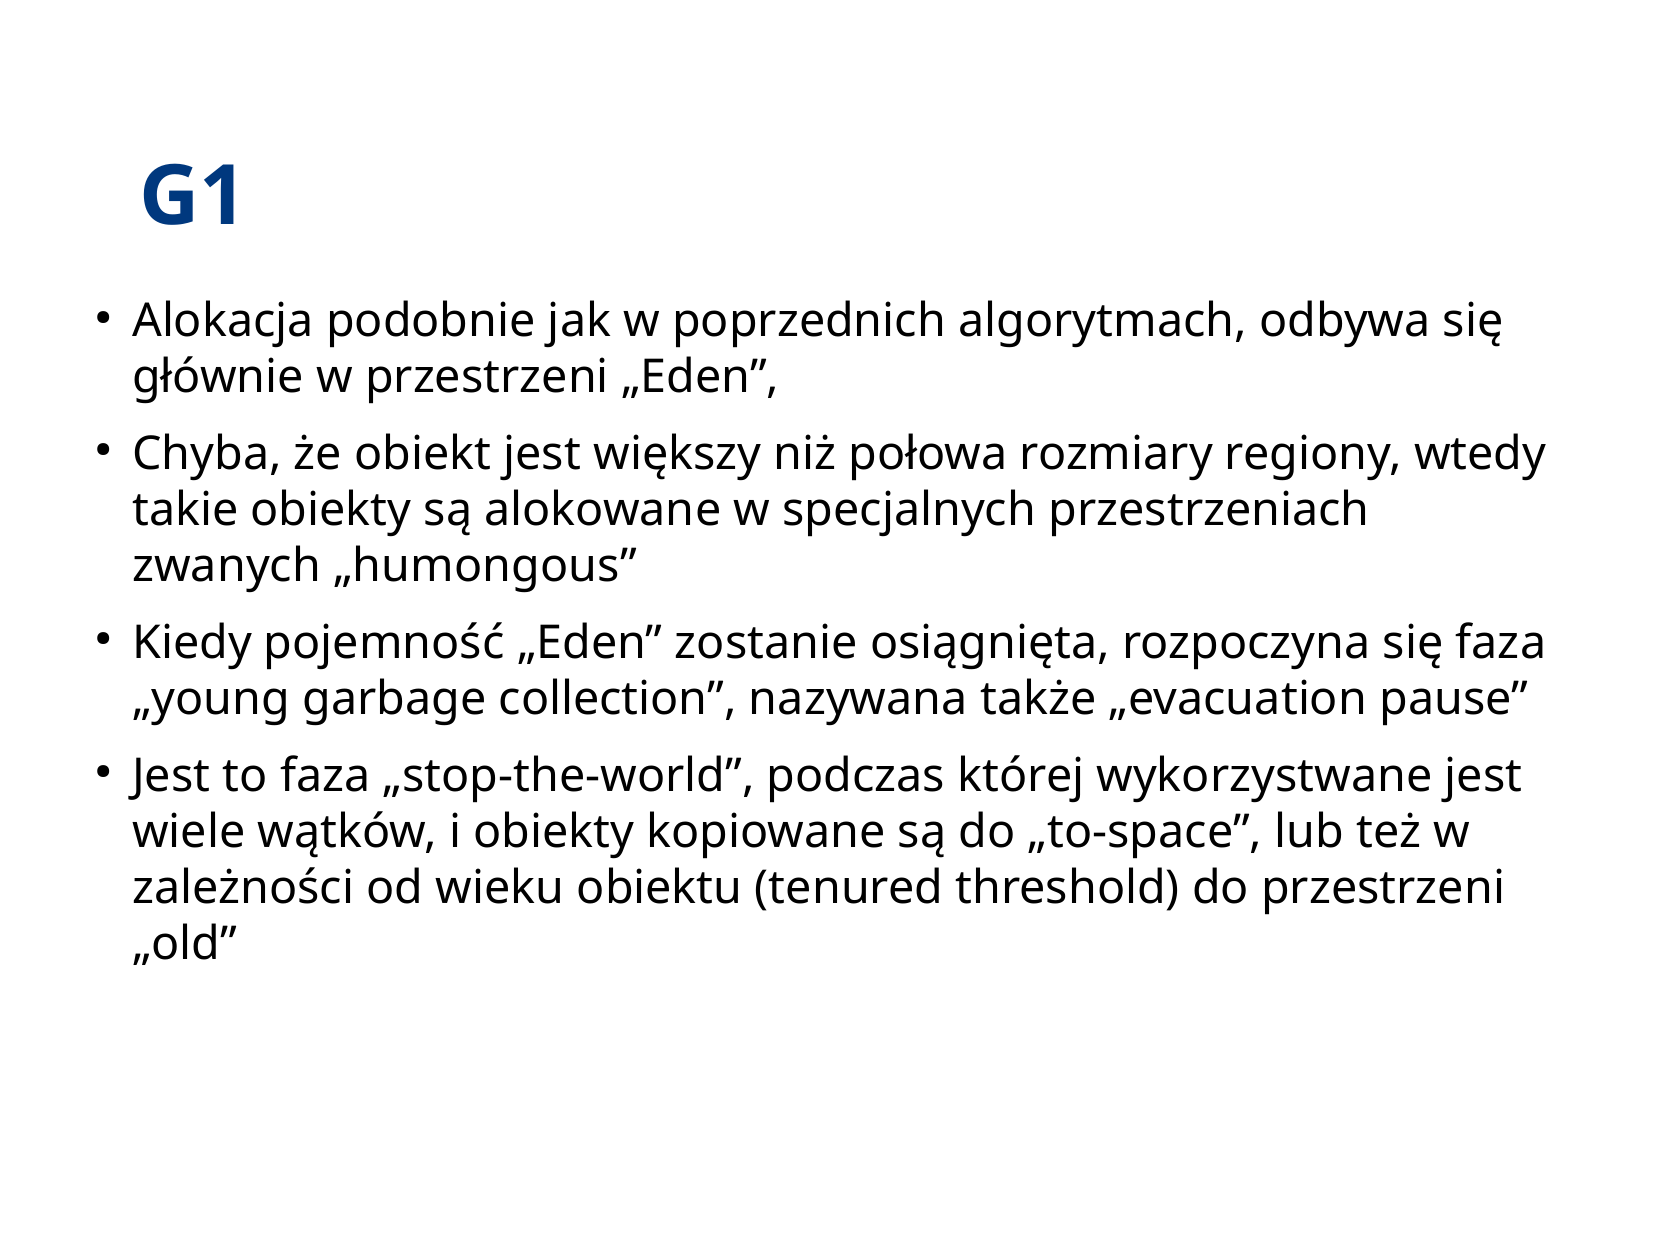

# G1
Alokacja podobnie jak w poprzednich algorytmach, odbywa się głównie w przestrzeni „Eden”,
Chyba, że obiekt jest większy niż połowa rozmiary regiony, wtedy takie obiekty są alokowane w specjalnych przestrzeniach zwanych „humongous”
Kiedy pojemność „Eden” zostanie osiągnięta, rozpoczyna się faza „young garbage collection”, nazywana także „evacuation pause”
Jest to faza „stop-the-world”, podczas której wykorzystwane jest wiele wątków, i obiekty kopiowane są do „to-space”, lub też w zależności od wieku obiektu (tenured threshold) do przestrzeni „old”